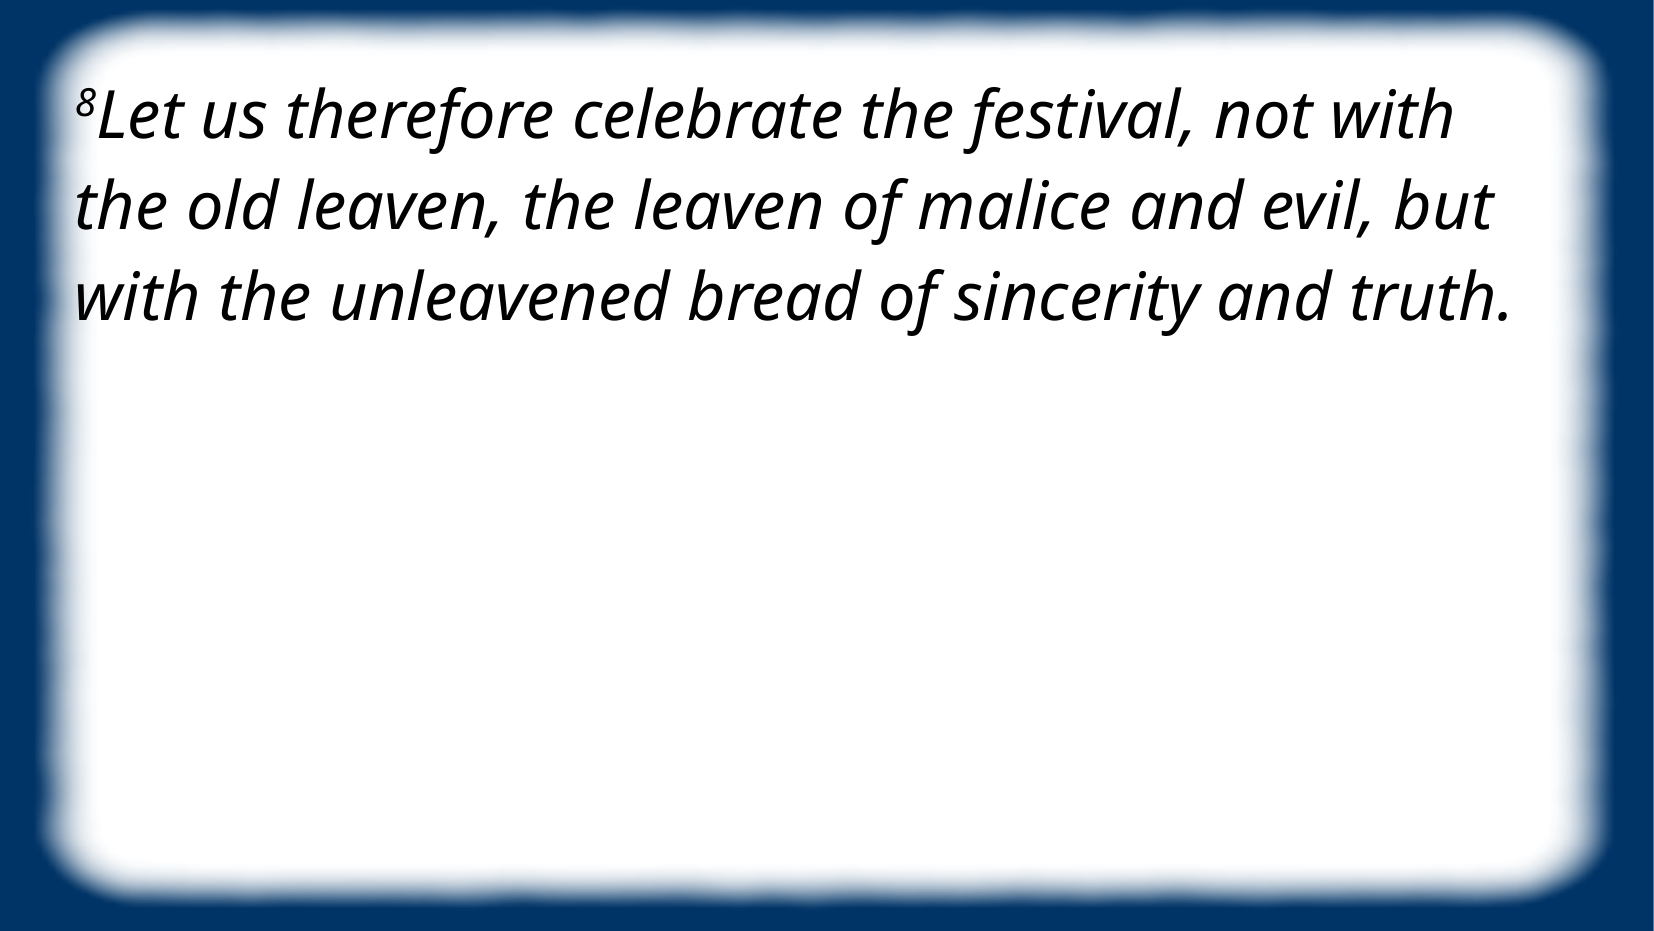

8Let us therefore celebrate the festival, not with the old leaven, the leaven of malice and evil, but with the unleavened bread of sincerity and truth.